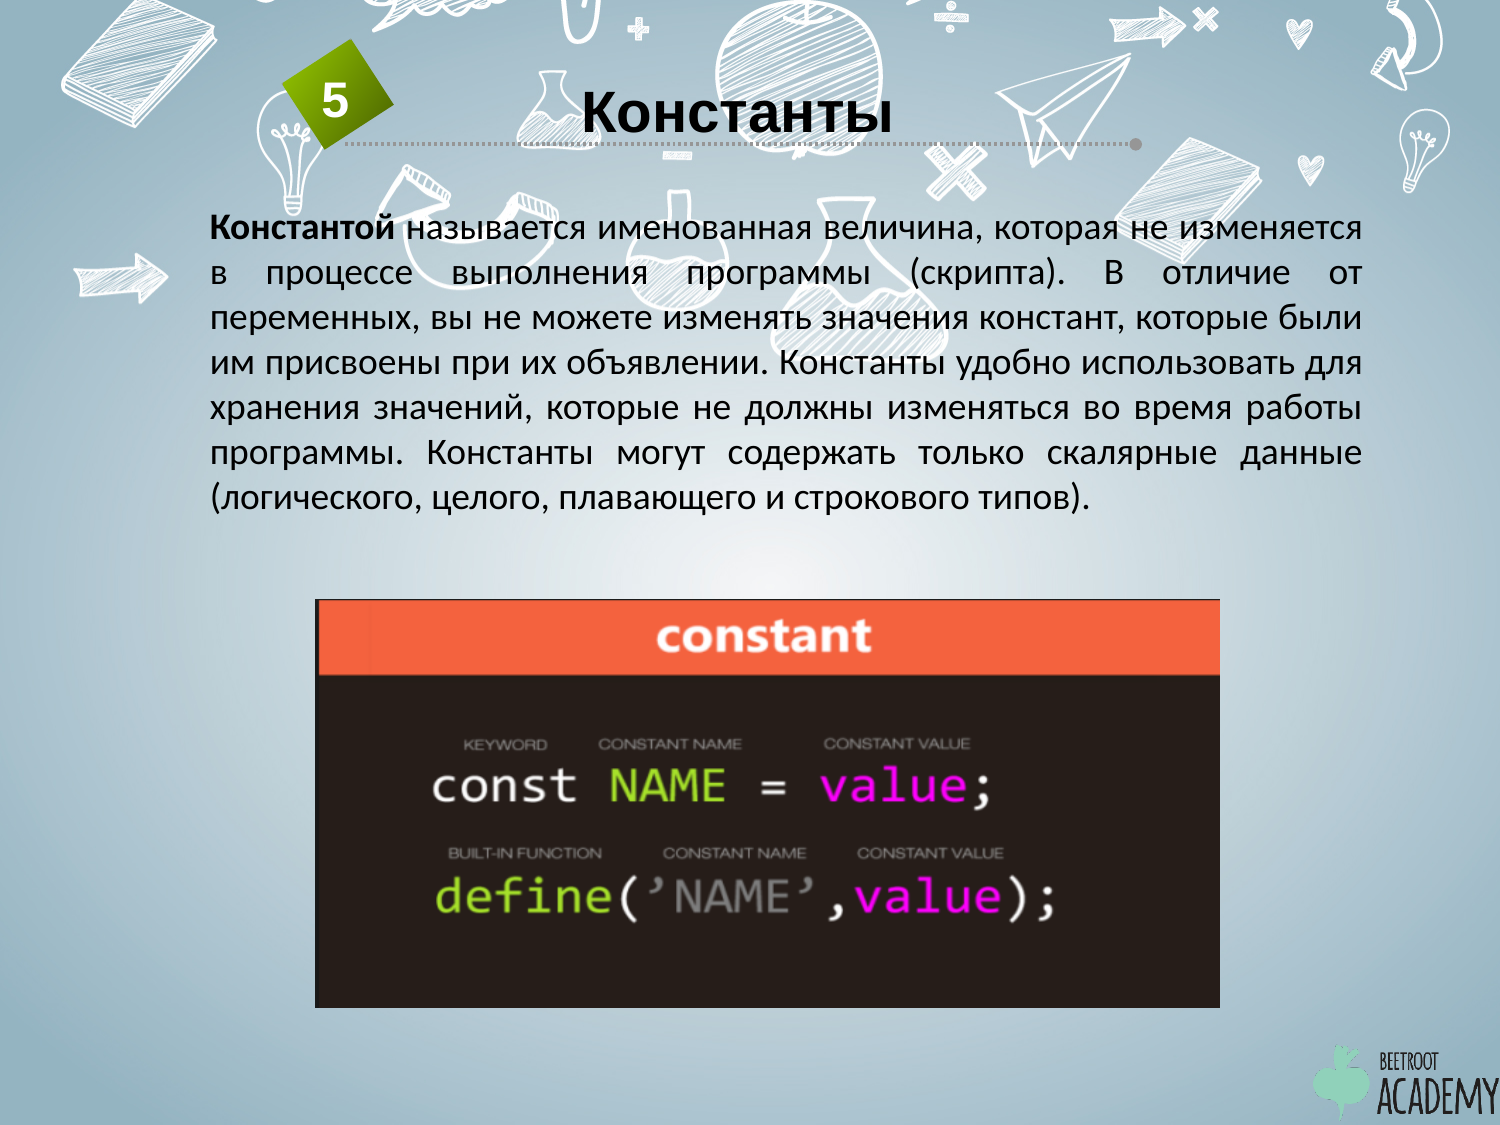

5
Константы
Константой называется именованная величина, которая не изменяется в процессе выполнения программы (скрипта). В отличие от переменных, вы не можете изменять значения констант, которые были им присвоены при их объявлении. Константы удобно использовать для хранения значений, которые не должны изменяться во время работы программы. Константы могут содержать только скалярные данные (логического, целого, плавающего и строкового типов).